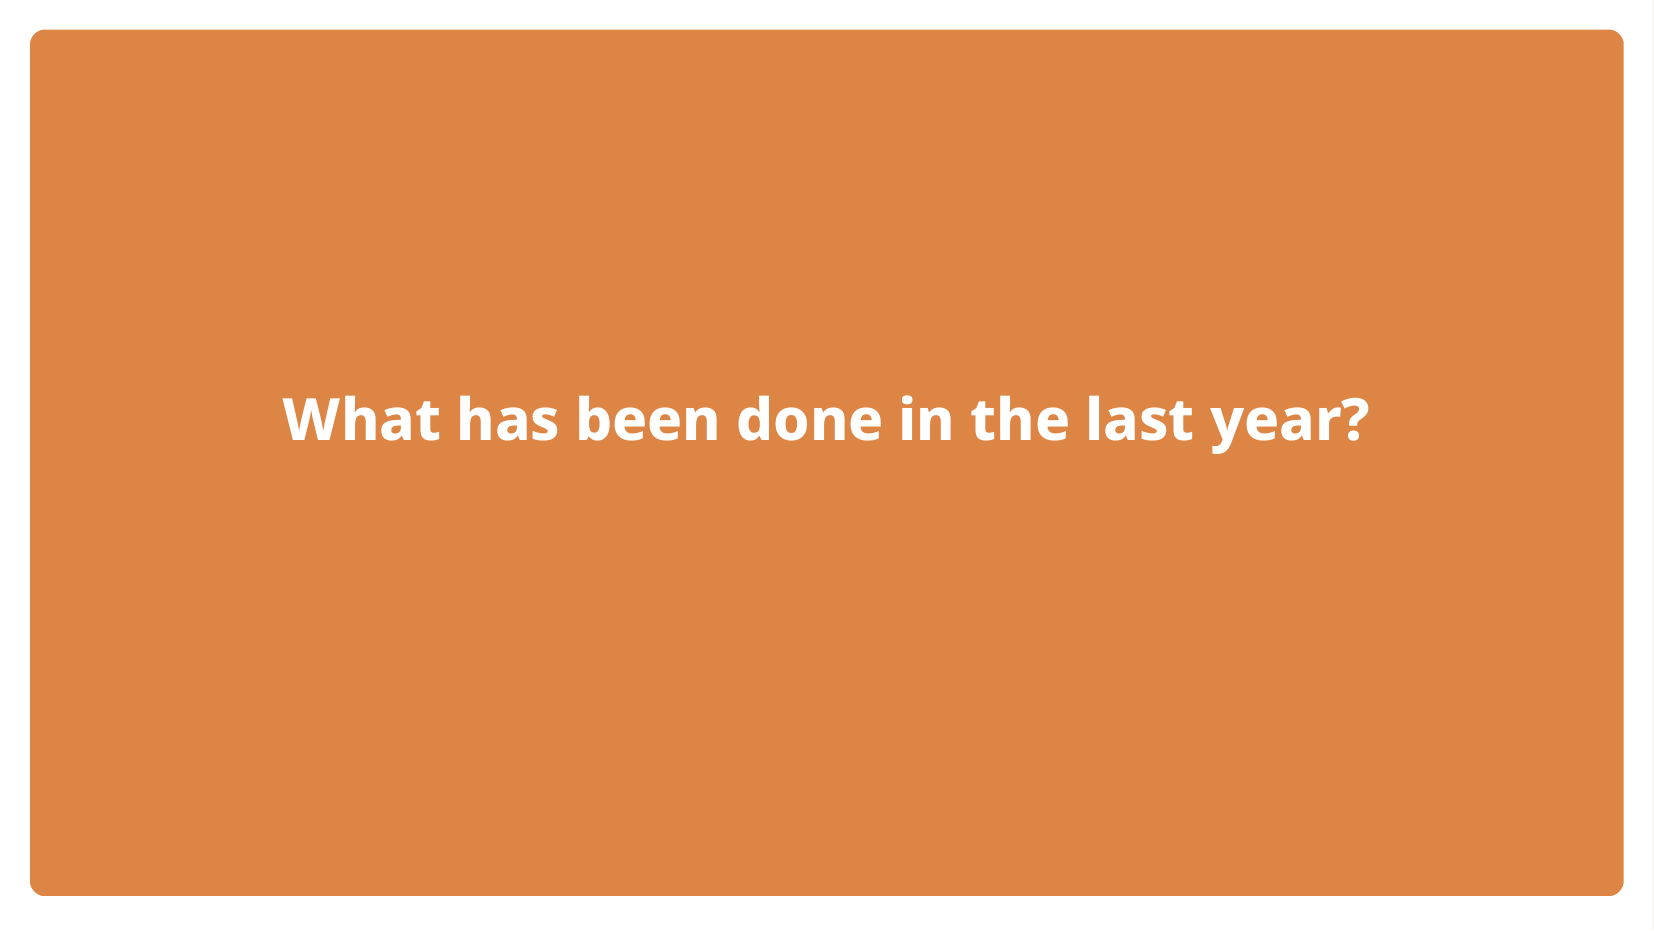

# What has been done in the last year?